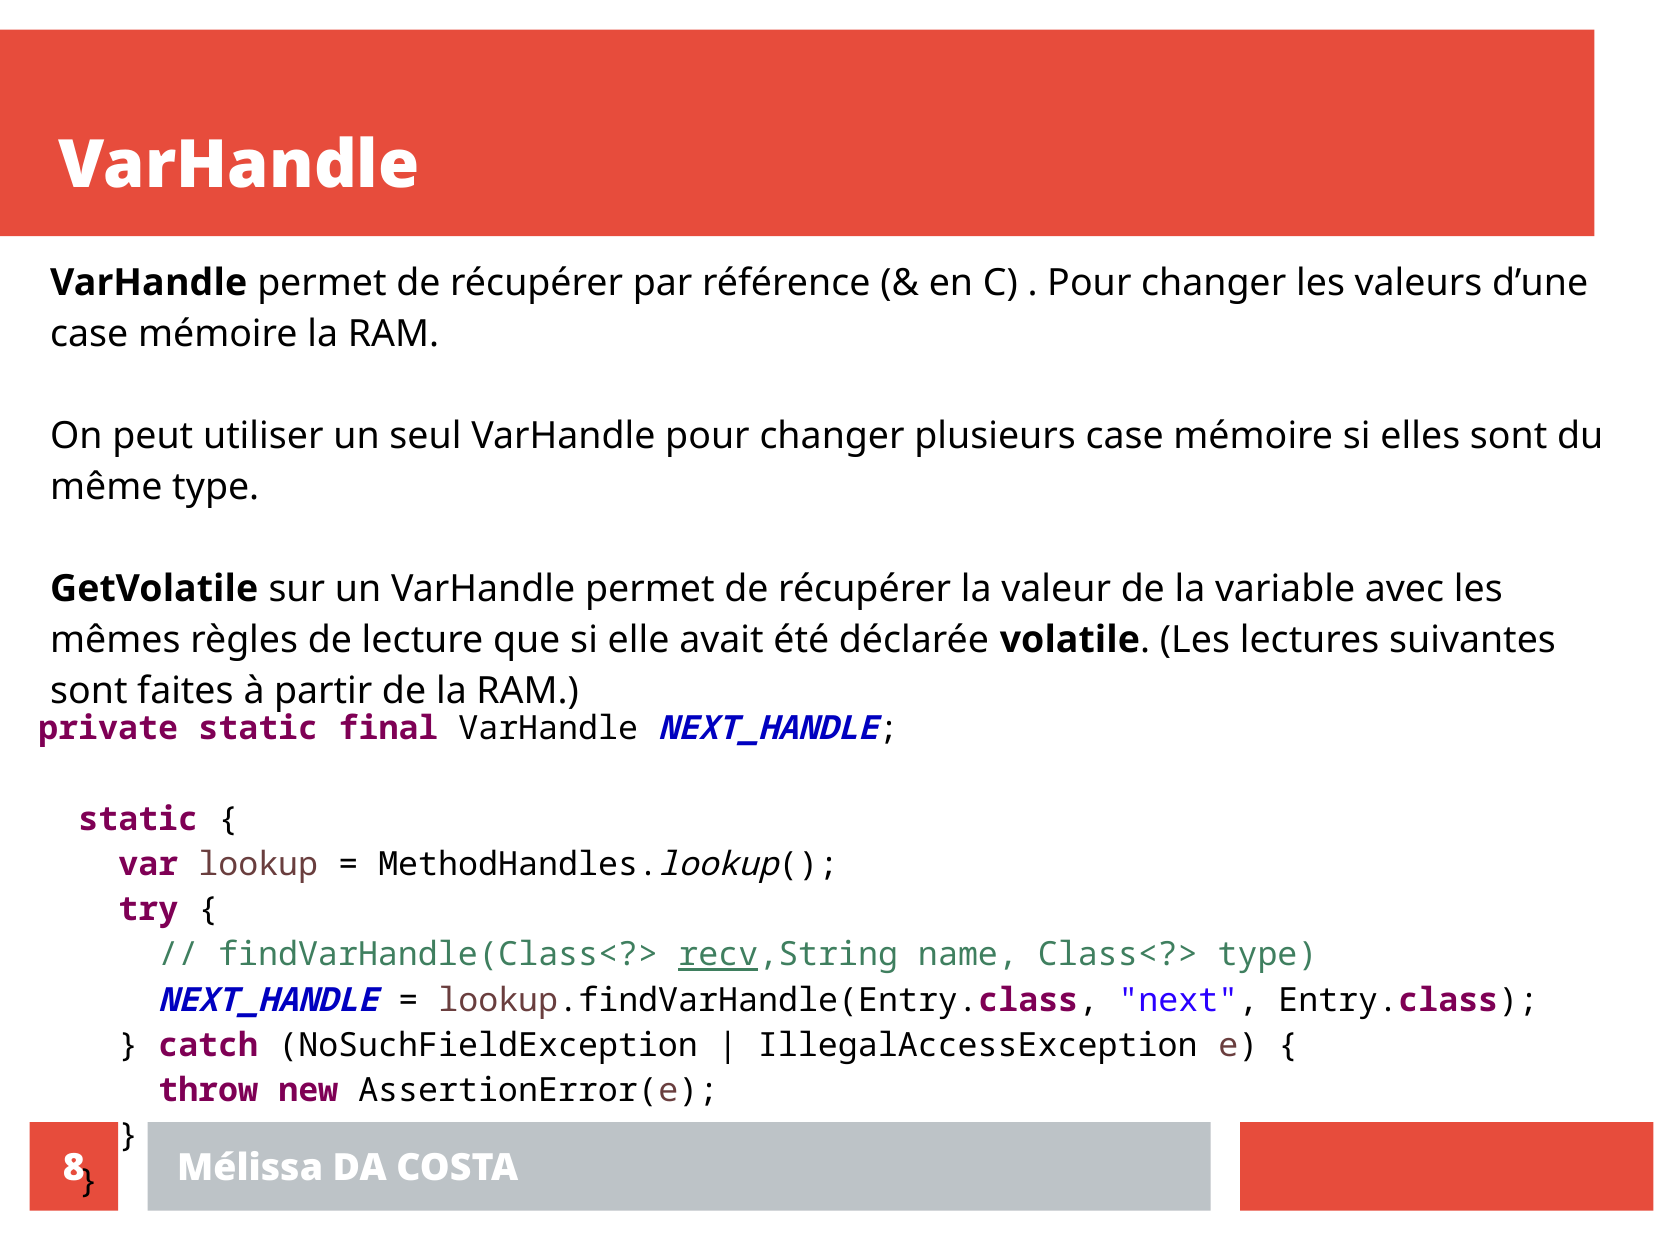

# VarHandle
VarHandle permet de récupérer par référence (& en C) . Pour changer les valeurs d’une case mémoire la RAM.
On peut utiliser un seul VarHandle pour changer plusieurs case mémoire si elles sont du même type.
GetVolatile sur un VarHandle permet de récupérer la valeur de la variable avec les mêmes règles de lecture que si elle avait été déclarée volatile. (Les lectures suivantes sont faites à partir de la RAM.)
private static final VarHandle NEXT_HANDLE;
 static {
 var lookup = MethodHandles.lookup();
 try {
 // findVarHandle​(Class<?> recv,String name, Class<?> type)
 NEXT_HANDLE = lookup.findVarHandle(Entry.class, "next", Entry.class);
 } catch (NoSuchFieldException | IllegalAccessException e) {
 throw new AssertionError(e);
 }
 }
8
Mélissa DA COSTA